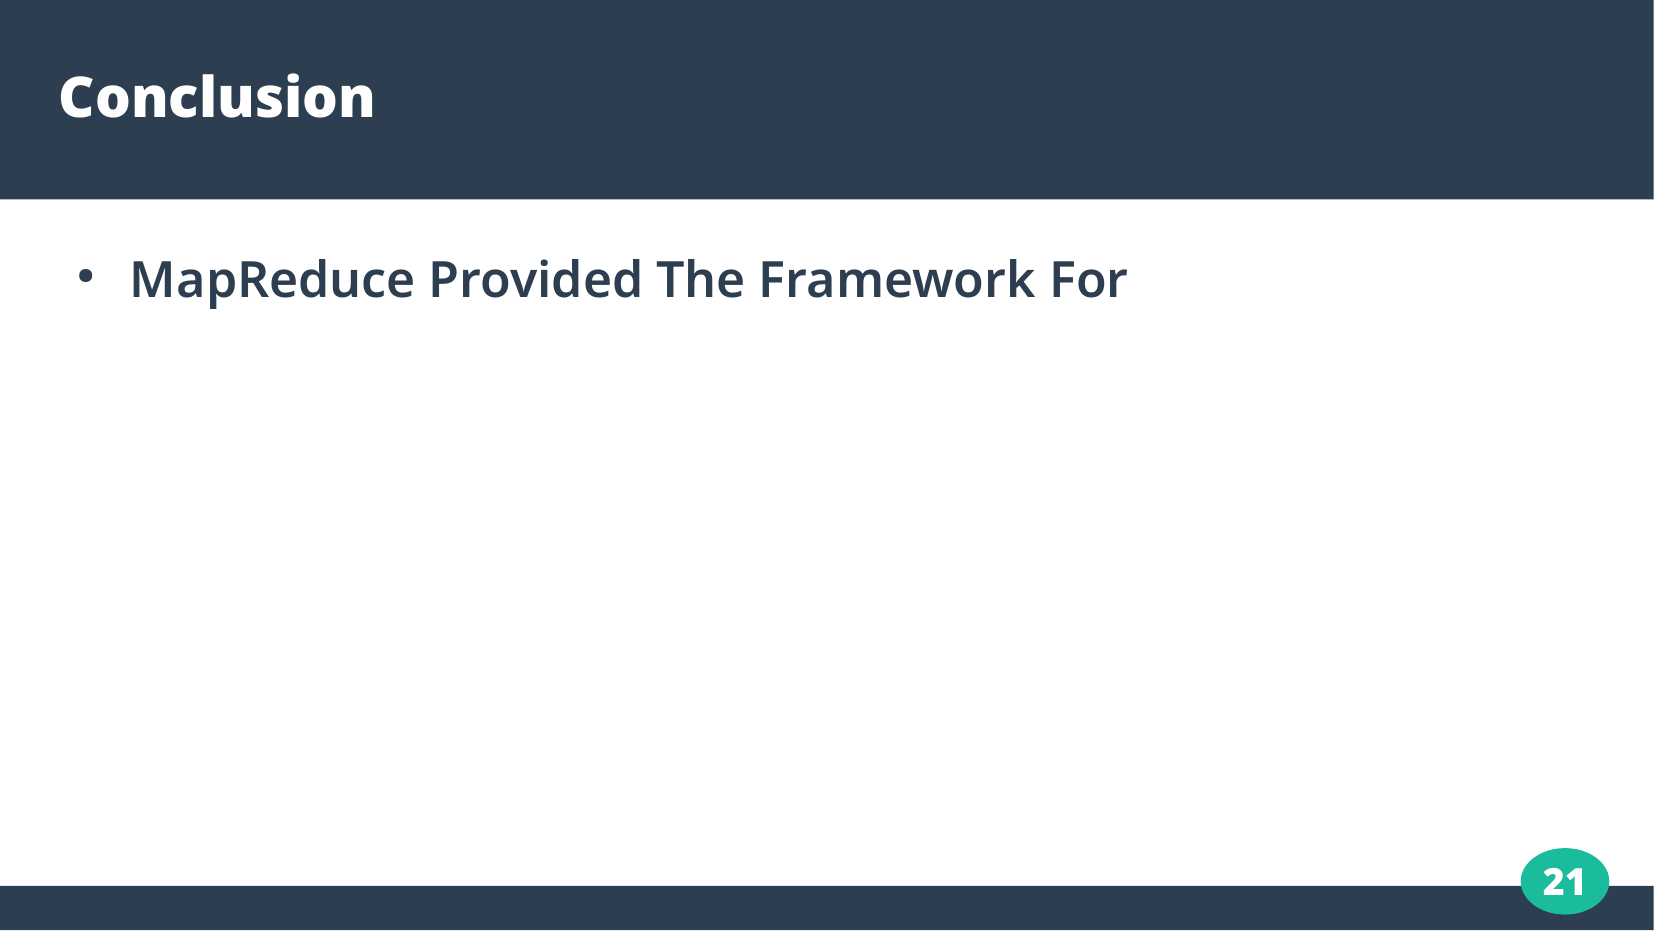

# Conclusion
MapReduce Provided The Framework For
21